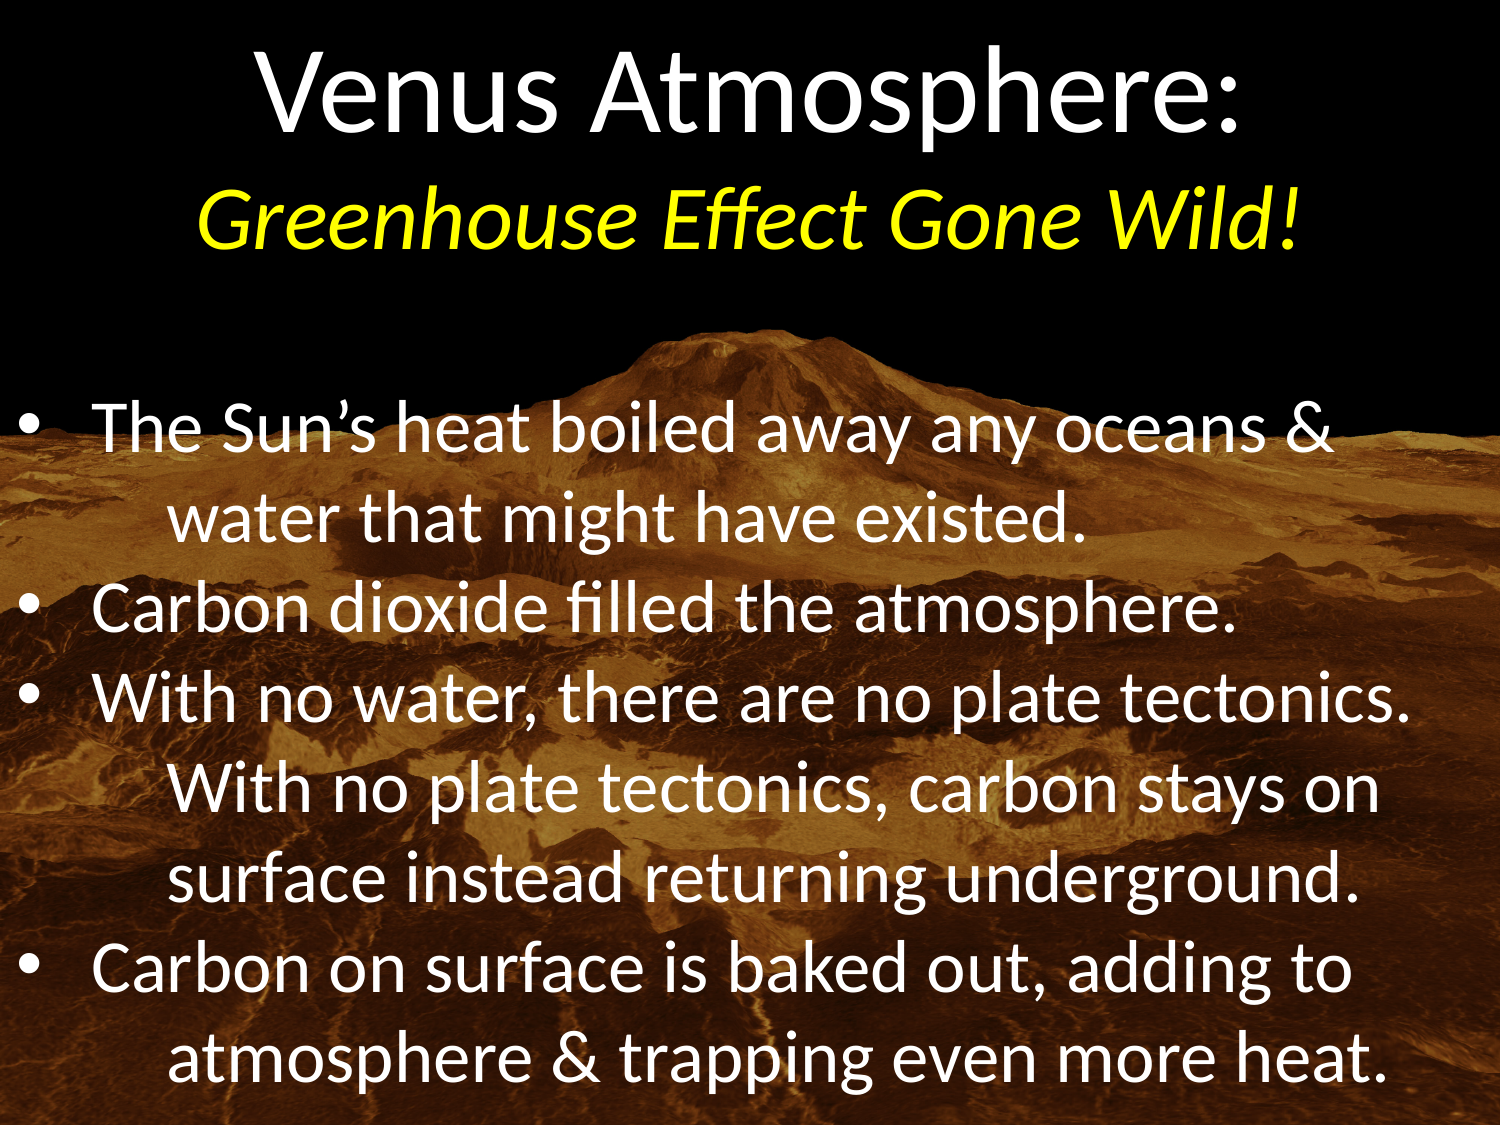

Venus Atmosphere:
Greenhouse Effect Gone Wild!
The Sun’s heat boiled away any oceans & water that might have existed.
Carbon dioxide filled the atmosphere.
With no water, there are no plate tectonics. With no plate tectonics, carbon stays on surface instead returning underground.
Carbon on surface is baked out, adding to atmosphere & trapping even more heat.